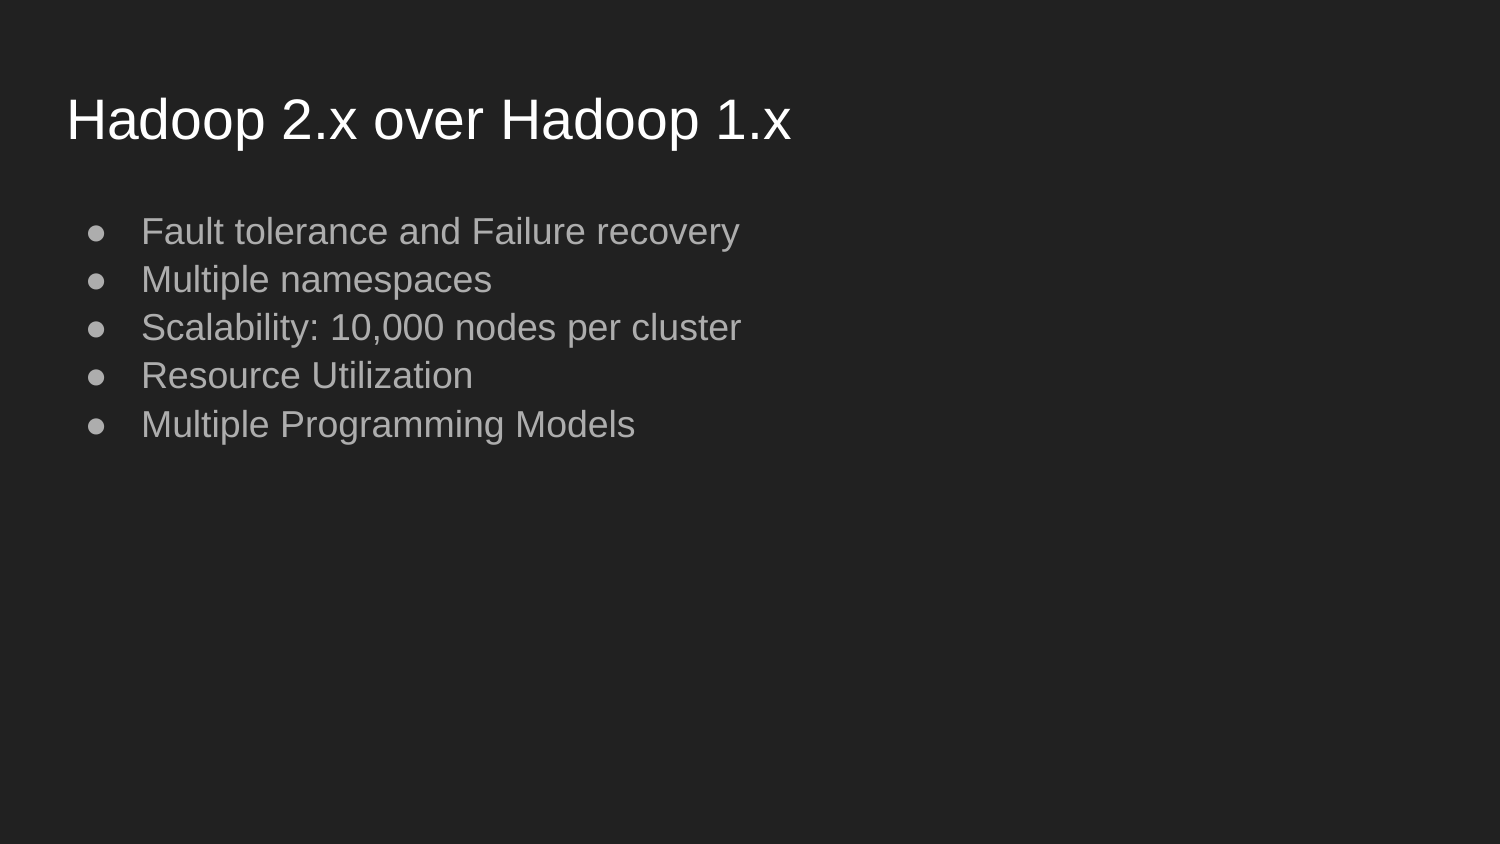

# Hadoop 2.x over Hadoop 1.x
Fault tolerance and Failure recovery
Multiple namespaces
Scalability: 10,000 nodes per cluster
Resource Utilization
Multiple Programming Models